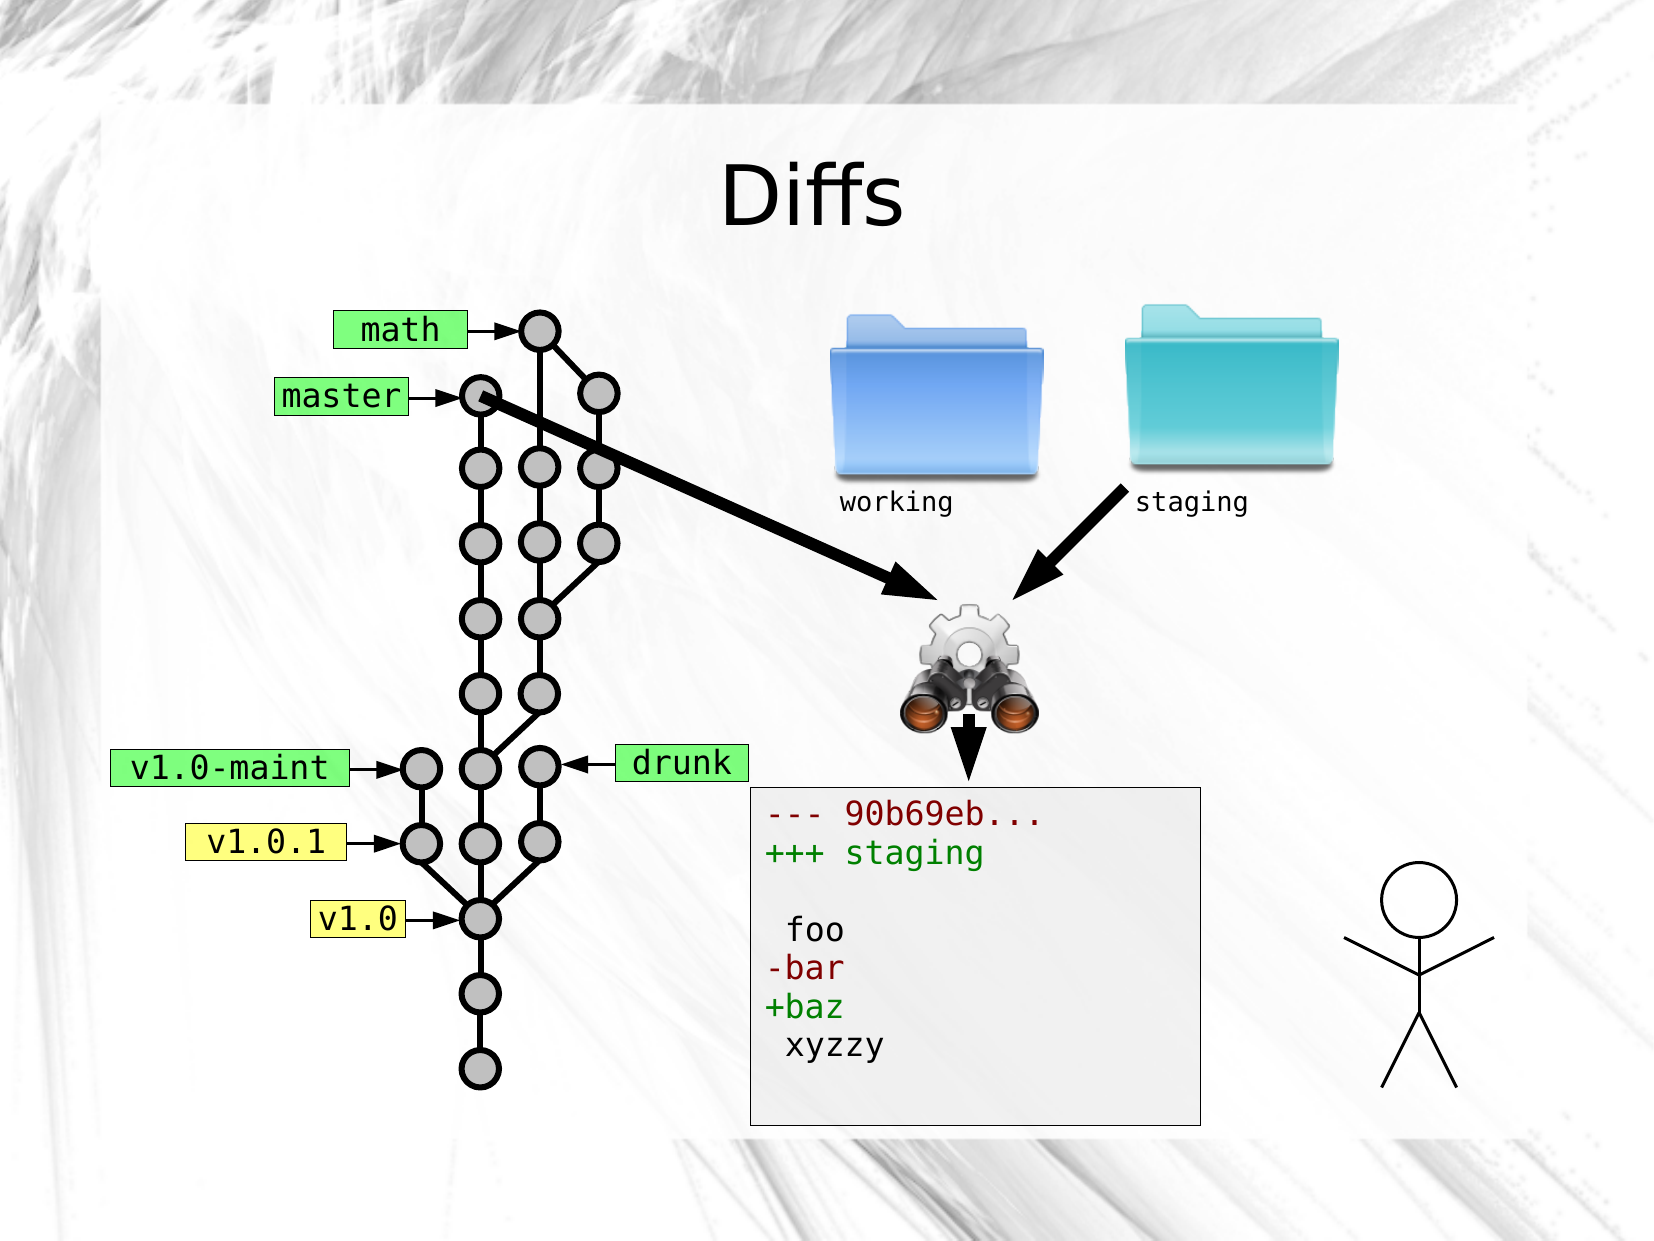

# Diffs
working
staging
math
master
drunk
v1.0-maint
--- 90b69eb...
+++ staging
 foo
-bar
+baz
 xyzzy
v1.0.1
v1.0